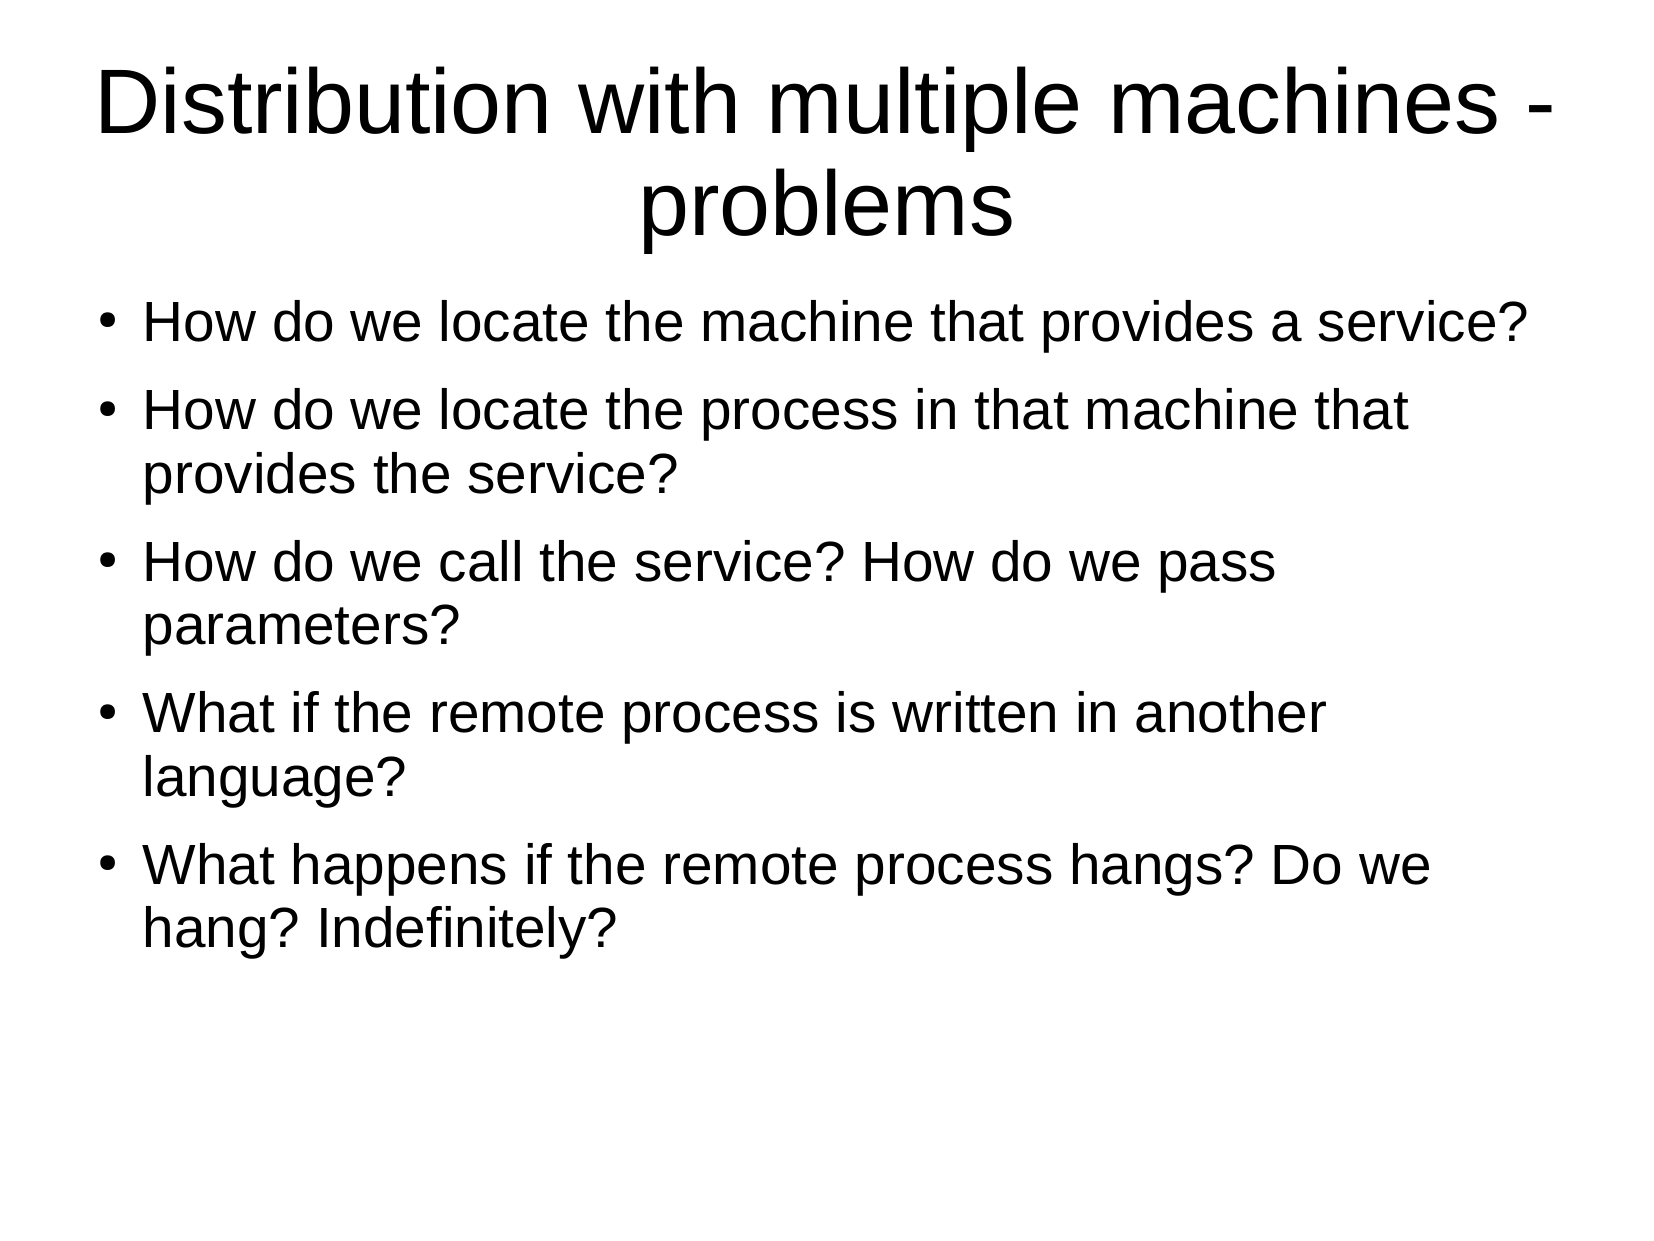

# Distribution with multiple machines - problems
How do we locate the machine that provides a service?
How do we locate the process in that machine that provides the service?
How do we call the service? How do we pass parameters?
What if the remote process is written in another language?
What happens if the remote process hangs? Do we hang? Indefinitely?